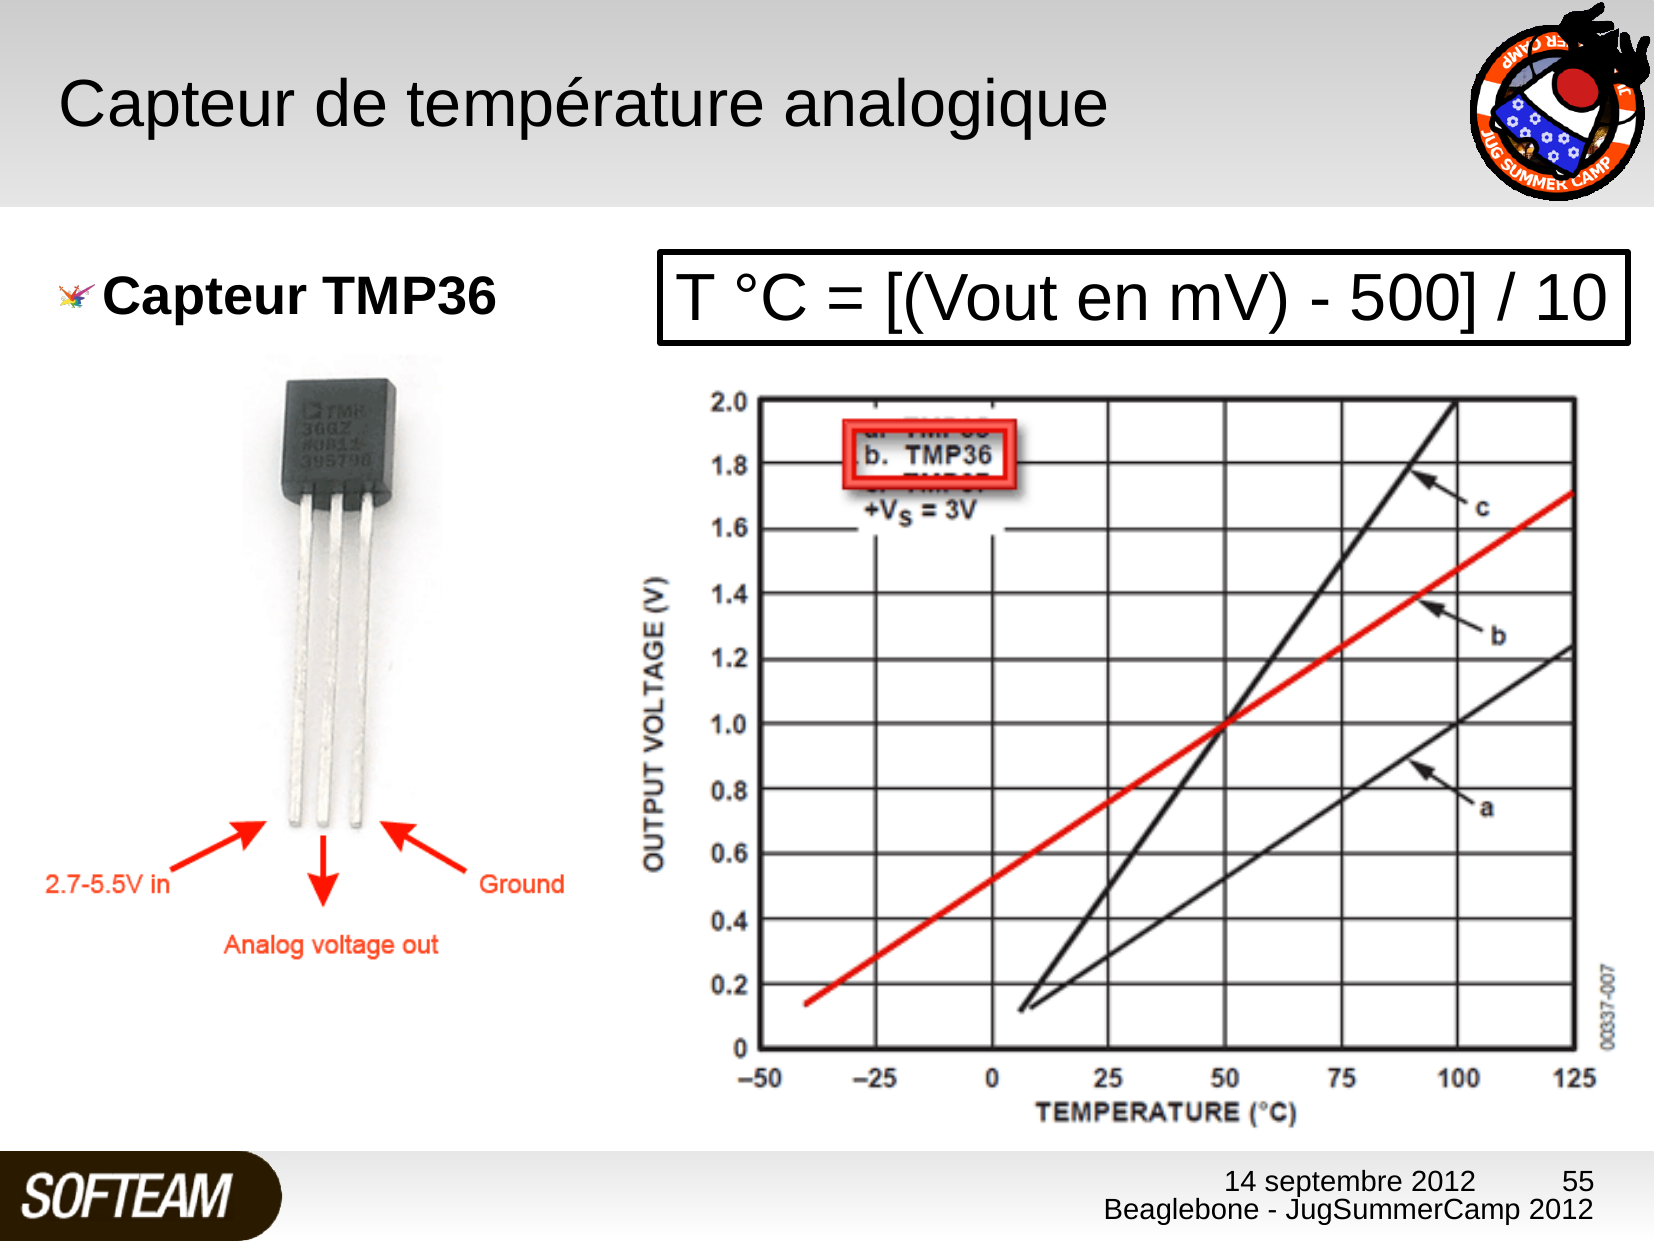

# Capteur de température analogique
T °C = [(Vout en mV) - 500] / 10
Capteur TMP36
14 septembre 2012
55
Beaglebone - JugSummerCamp 2012